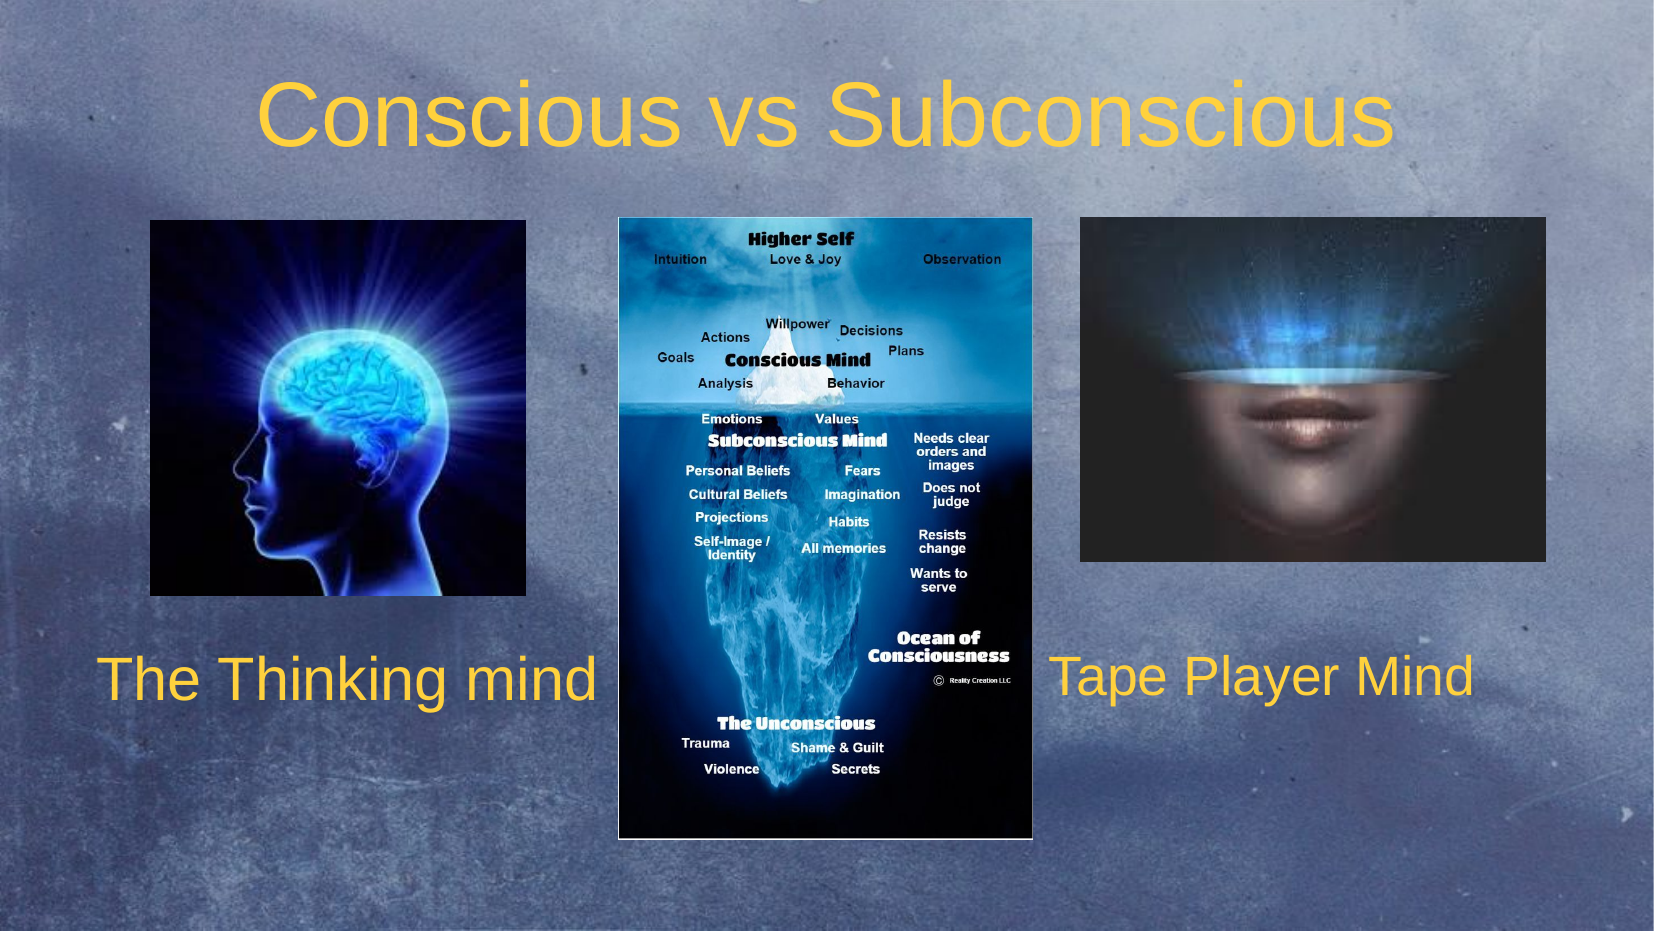

# Conscious vs Subconscious
The Thinking mind
Tape Player Mind